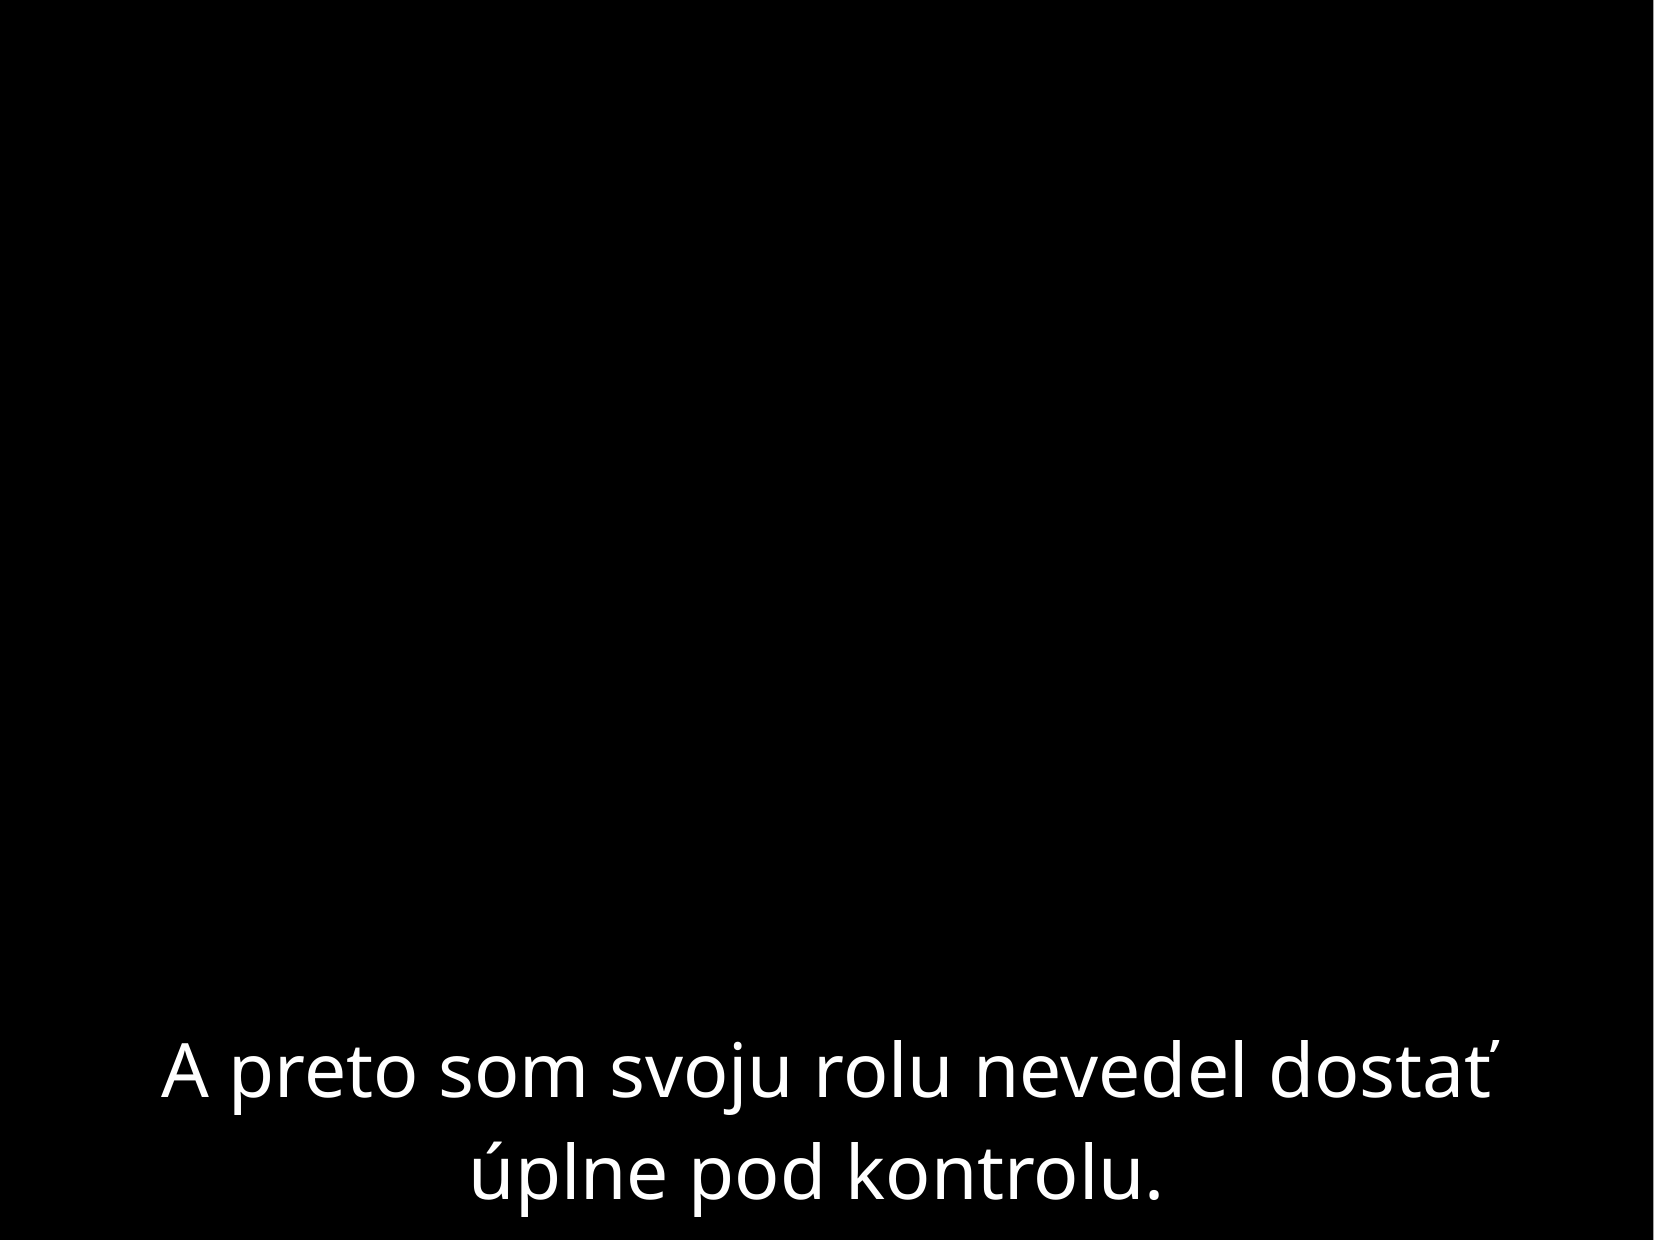

# A preto som svoju rolu nevedel dostať úplne pod kontrolu.